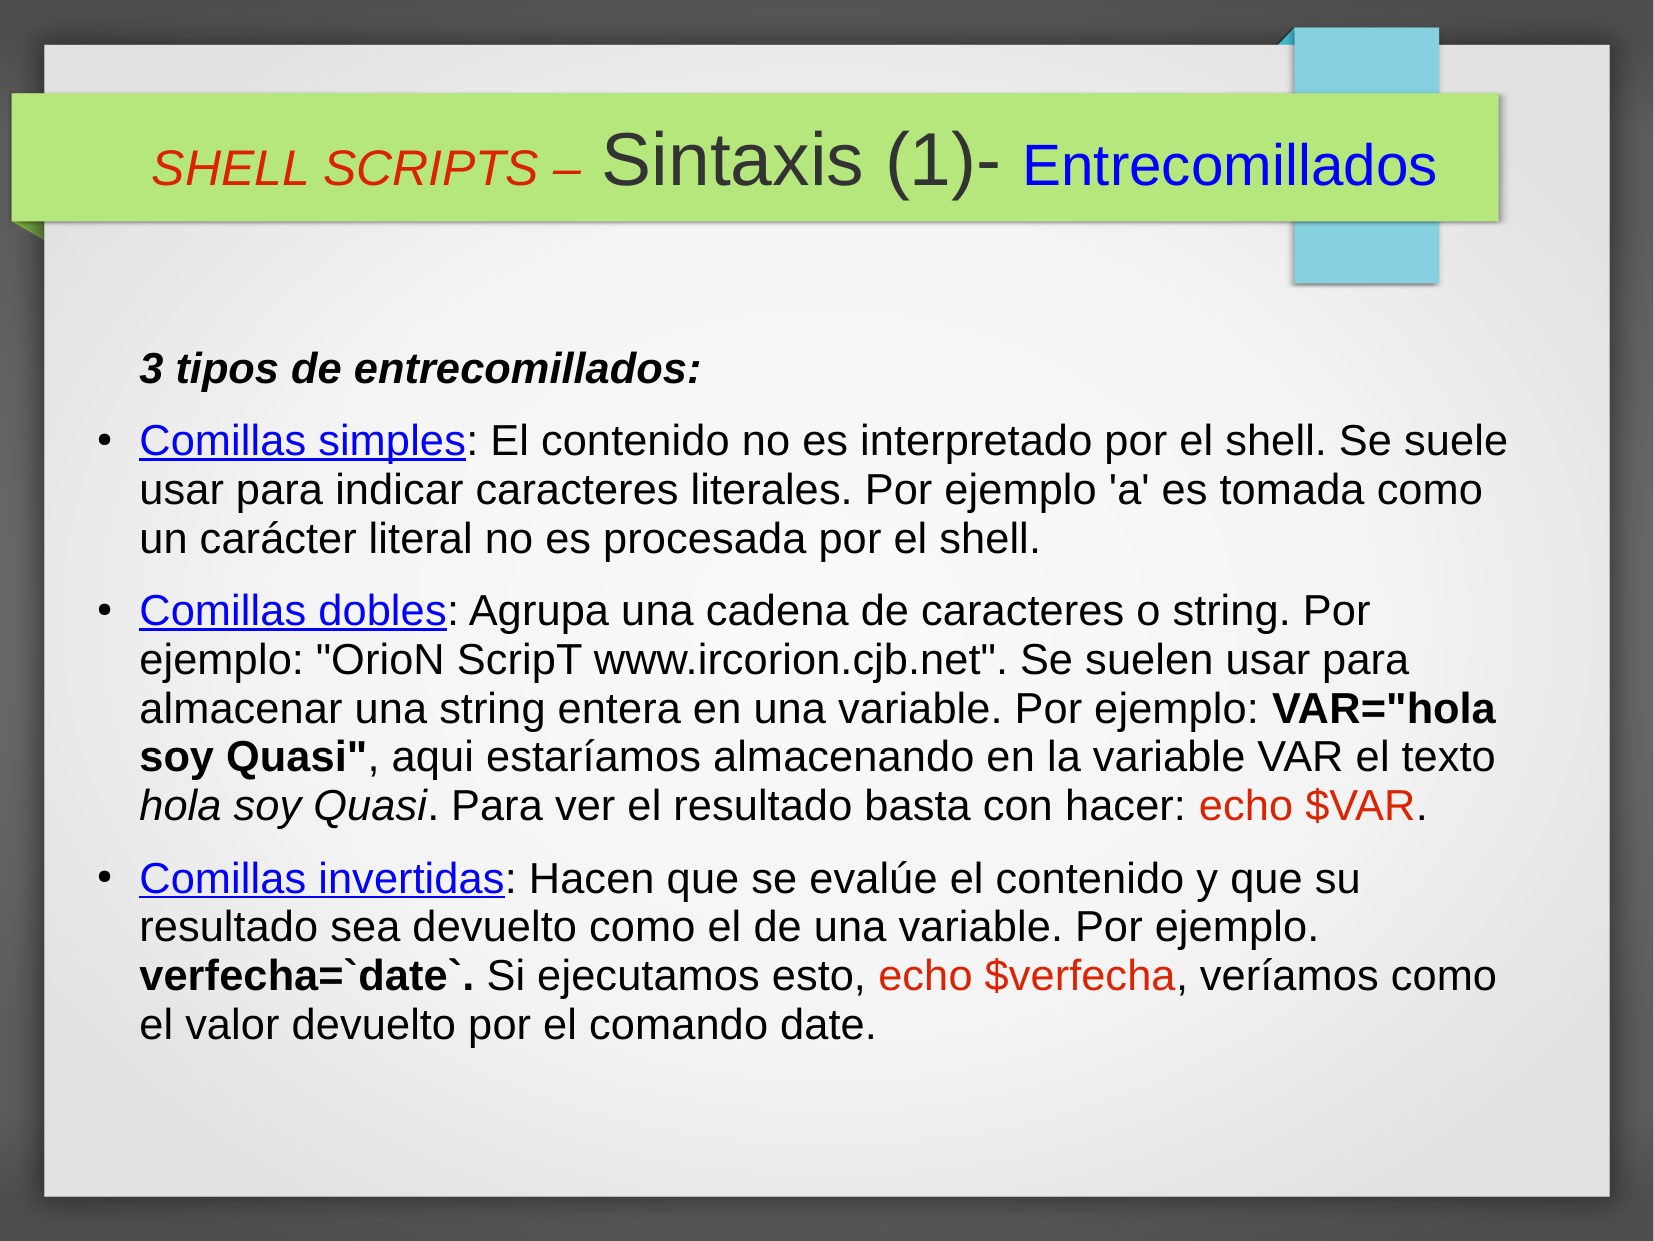

SHELL SCRIPTS – Sintaxis (1)- Entrecomillados
# 3 tipos de entrecomillados:
Comillas simples: El contenido no es interpretado por el shell. Se suele usar para indicar caracteres literales. Por ejemplo 'a' es tomada como un carácter literal no es procesada por el shell.
Comillas dobles: Agrupa una cadena de caracteres o string. Por ejemplo: "OrioN ScripT www.ircorion.cjb.net". Se suelen usar para almacenar una string entera en una variable. Por ejemplo: VAR="hola soy Quasi", aqui estaríamos almacenando en la variable VAR el texto hola soy Quasi. Para ver el resultado basta con hacer: echo $VAR.
Comillas invertidas: Hacen que se evalúe el contenido y que su resultado sea devuelto como el de una variable. Por ejemplo. verfecha=`date`. Si ejecutamos esto, echo $verfecha, veríamos como el valor devuelto por el comando date.